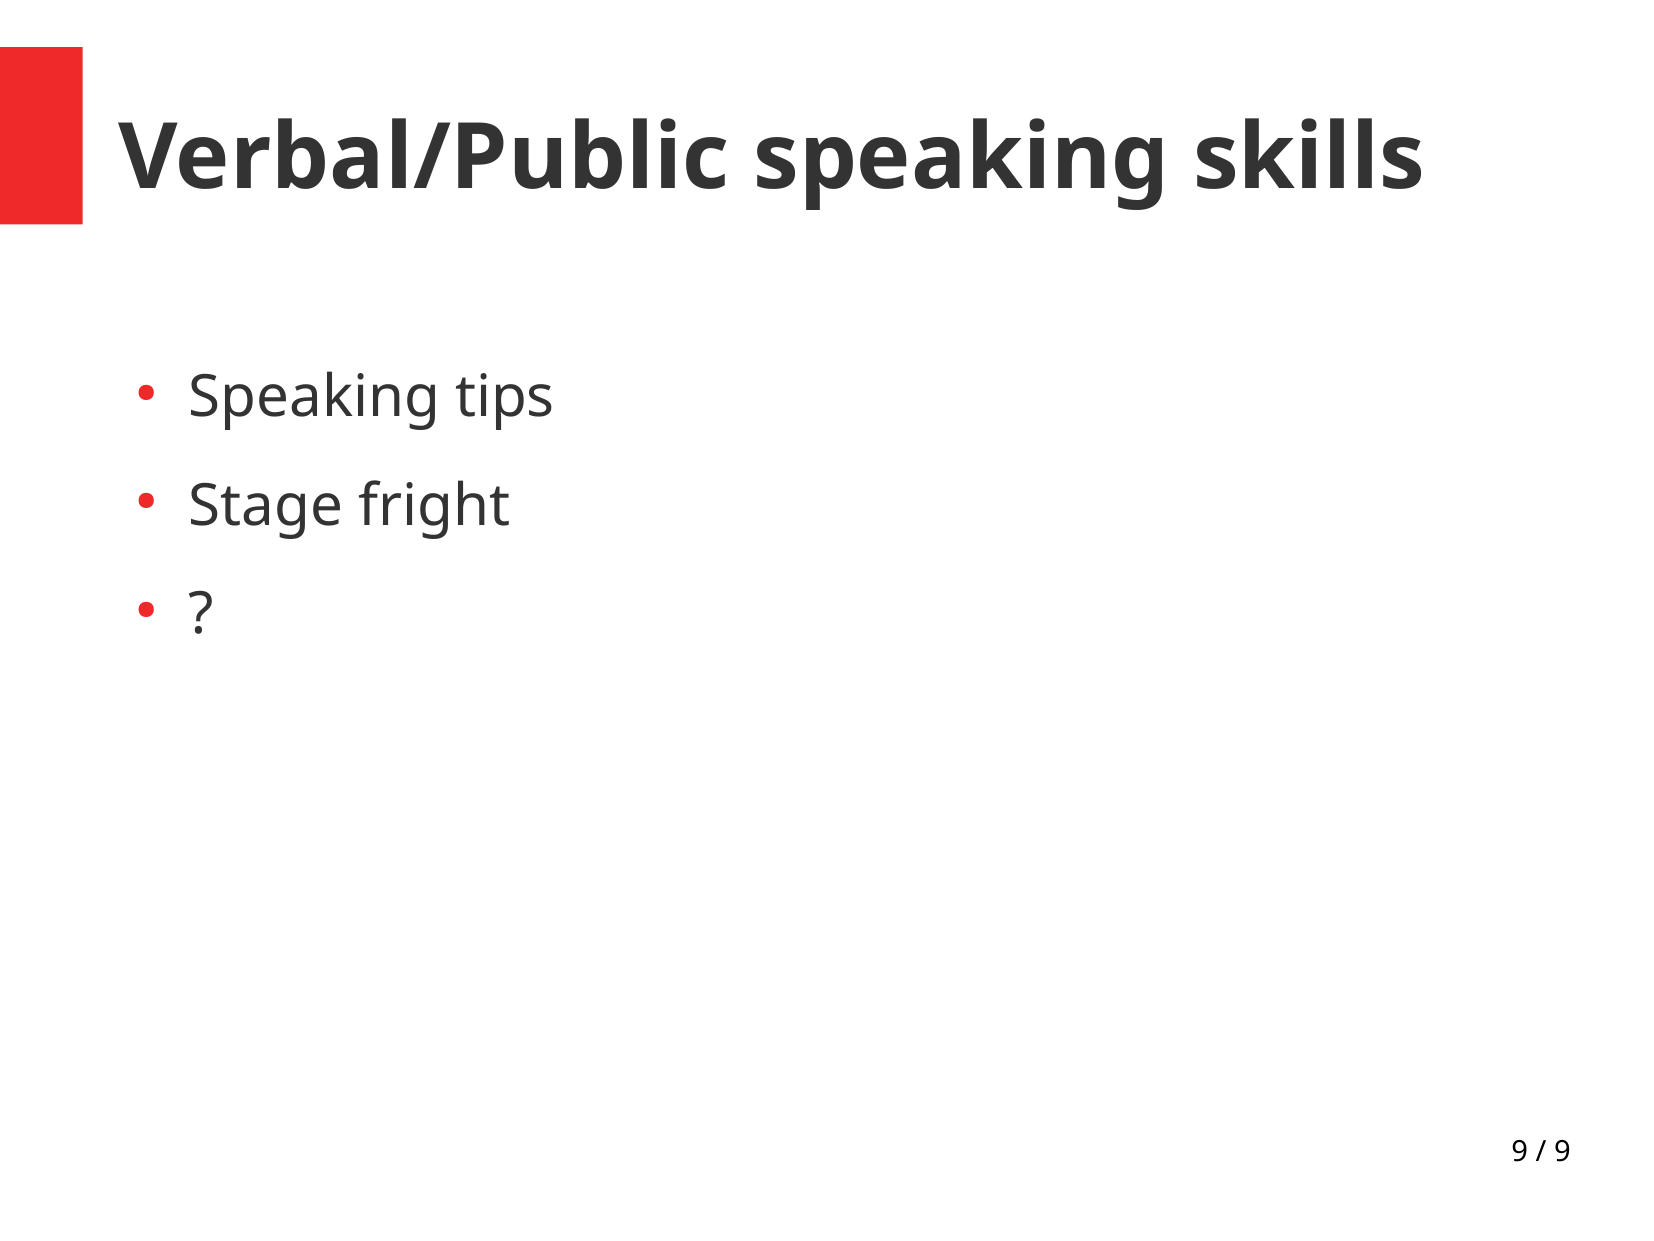

# Verbal/Public speaking skills
Speaking tips
Stage fright
?
9